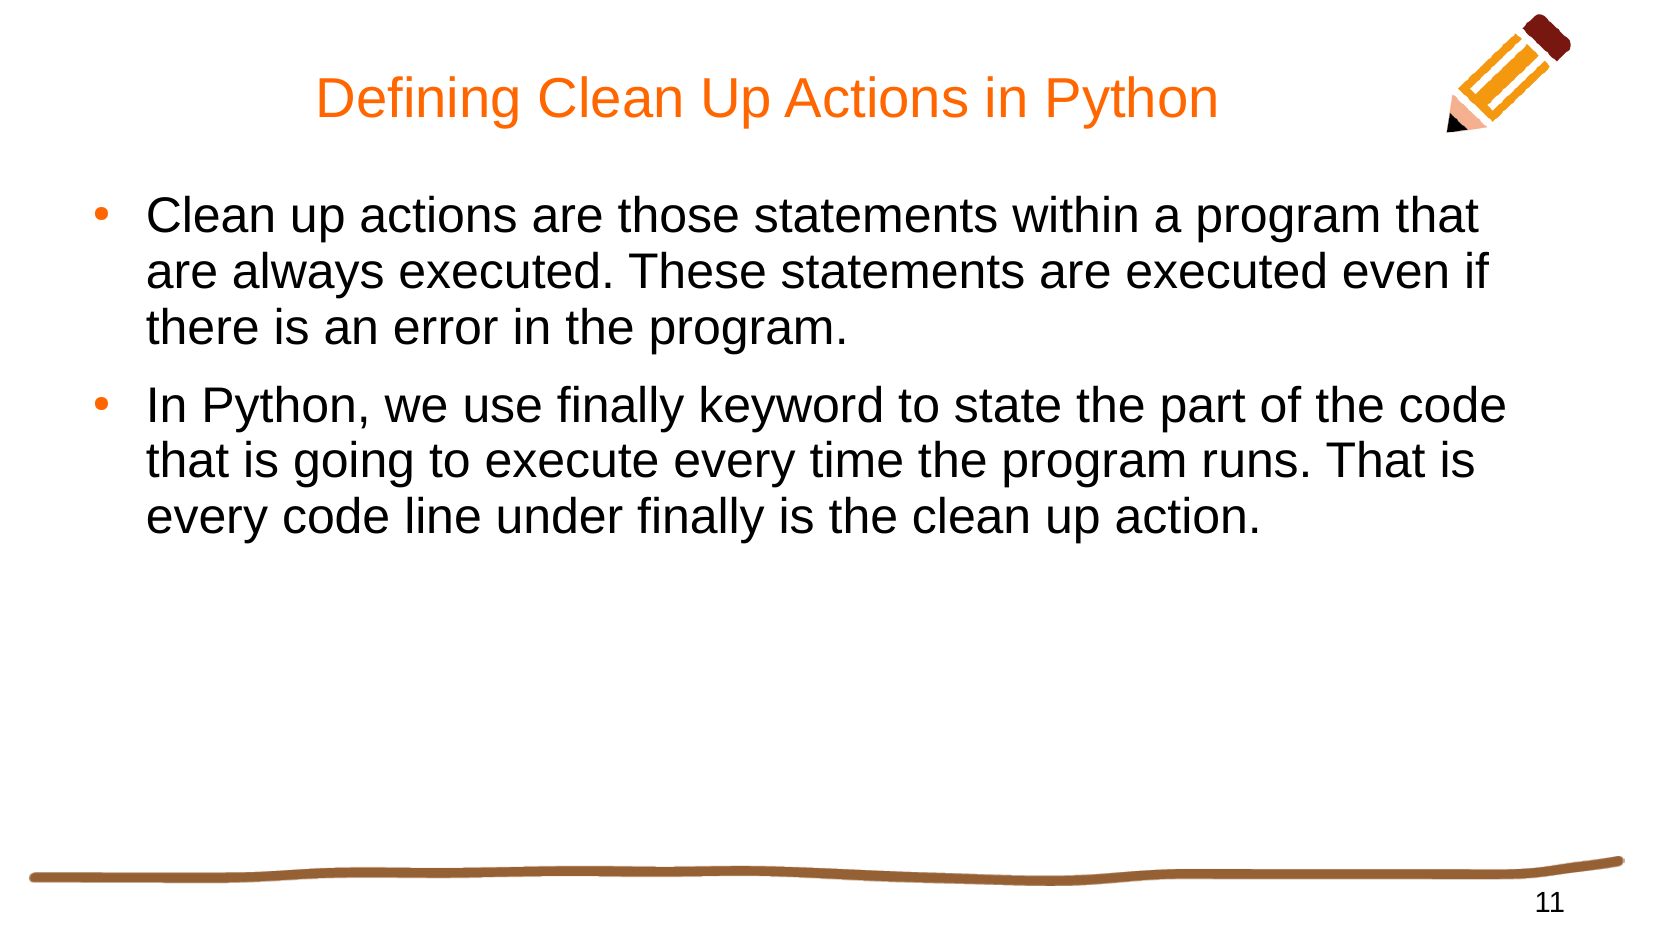

# Defining Clean Up Actions in Python
Clean up actions are those statements within a program that are always executed. These statements are executed even if there is an error in the program.
In Python, we use finally keyword to state the part of the code that is going to execute every time the program runs. That is every code line under finally is the clean up action.
11